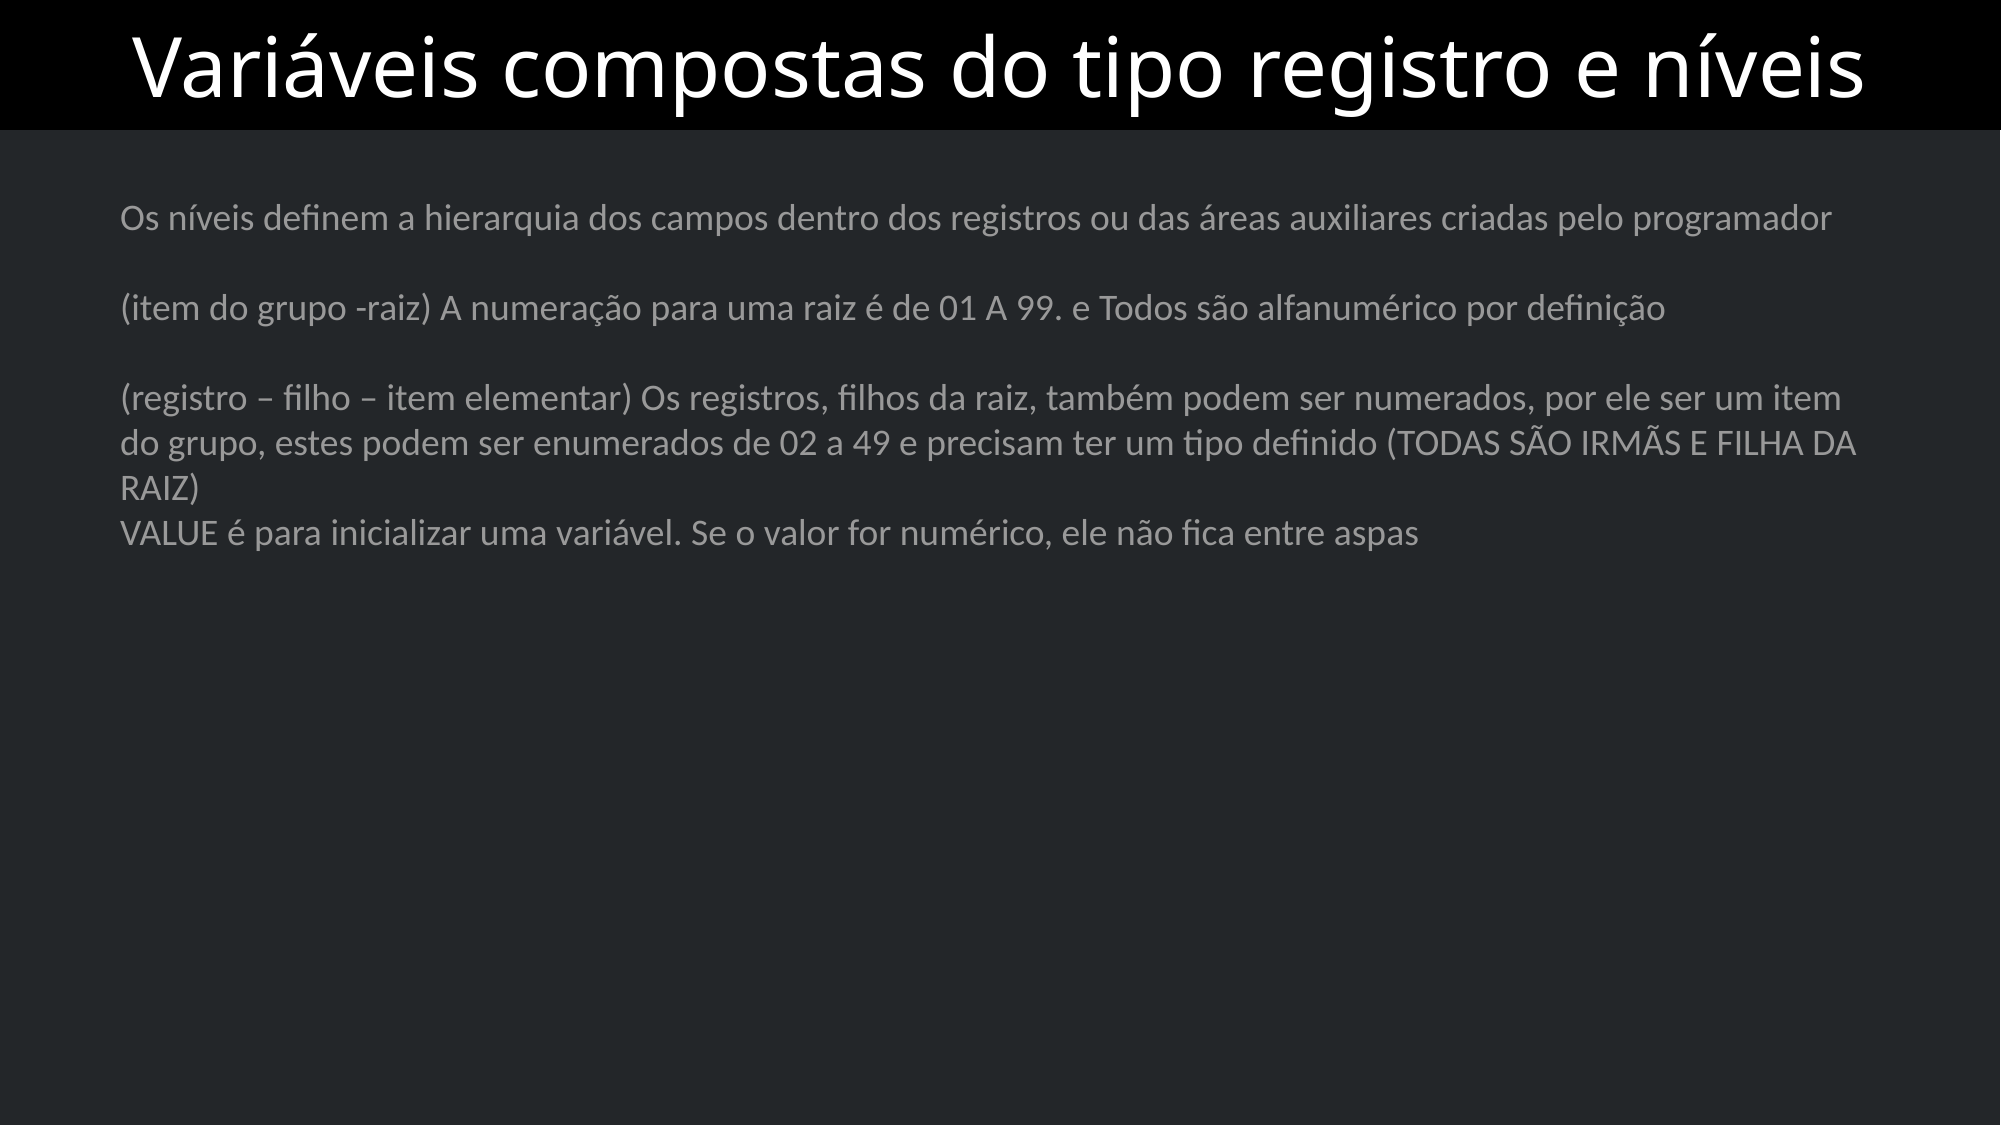

Variáveis compostas do tipo registro e níveis
Os níveis definem a hierarquia dos campos dentro dos registros ou das áreas auxiliares criadas pelo programador
(item do grupo -raiz) A numeração para uma raiz é de 01 A 99. e Todos são alfanumérico por definição
(registro – filho – item elementar) Os registros, filhos da raiz, também podem ser numerados, por ele ser um item do grupo, estes podem ser enumerados de 02 a 49 e precisam ter um tipo definido (TODAS SÃO IRMÃS E FILHA DA RAIZ)
VALUE é para inicializar uma variável. Se o valor for numérico, ele não fica entre aspas